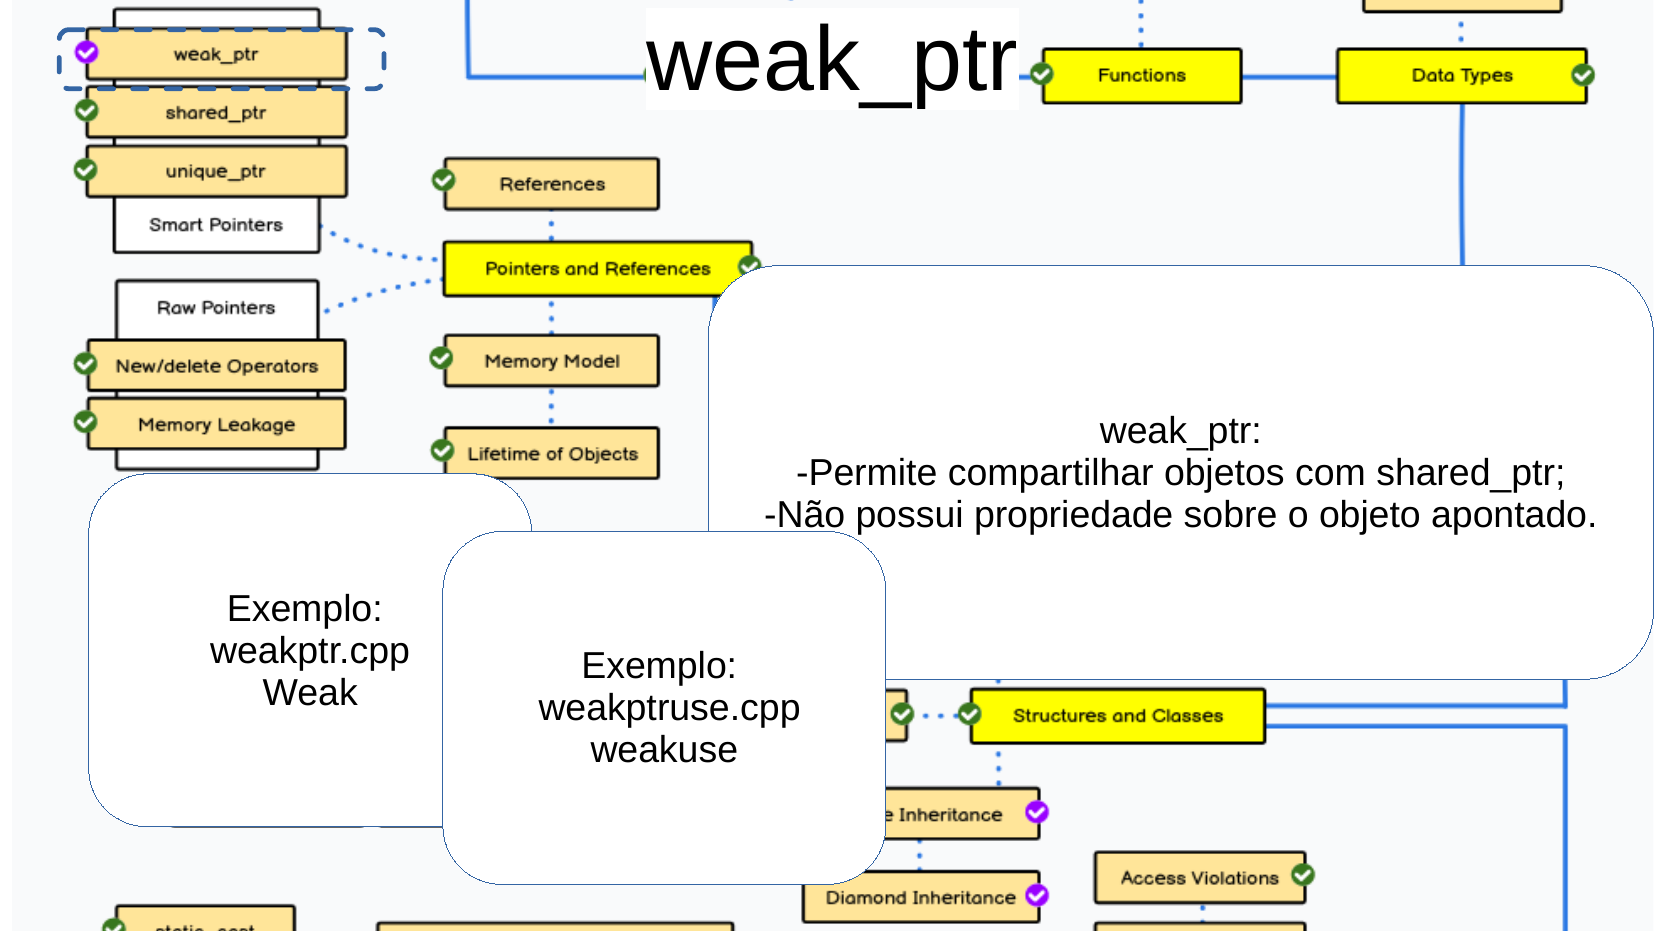

# weak_ptr
weak_ptr:
-Permite compartilhar objetos com shared_ptr;
-Não possui propriedade sobre o objeto apontado.
Exemplo:
weakptr.cpp
Weak
Exemplo:
 weakptruse.cpp
weakuse